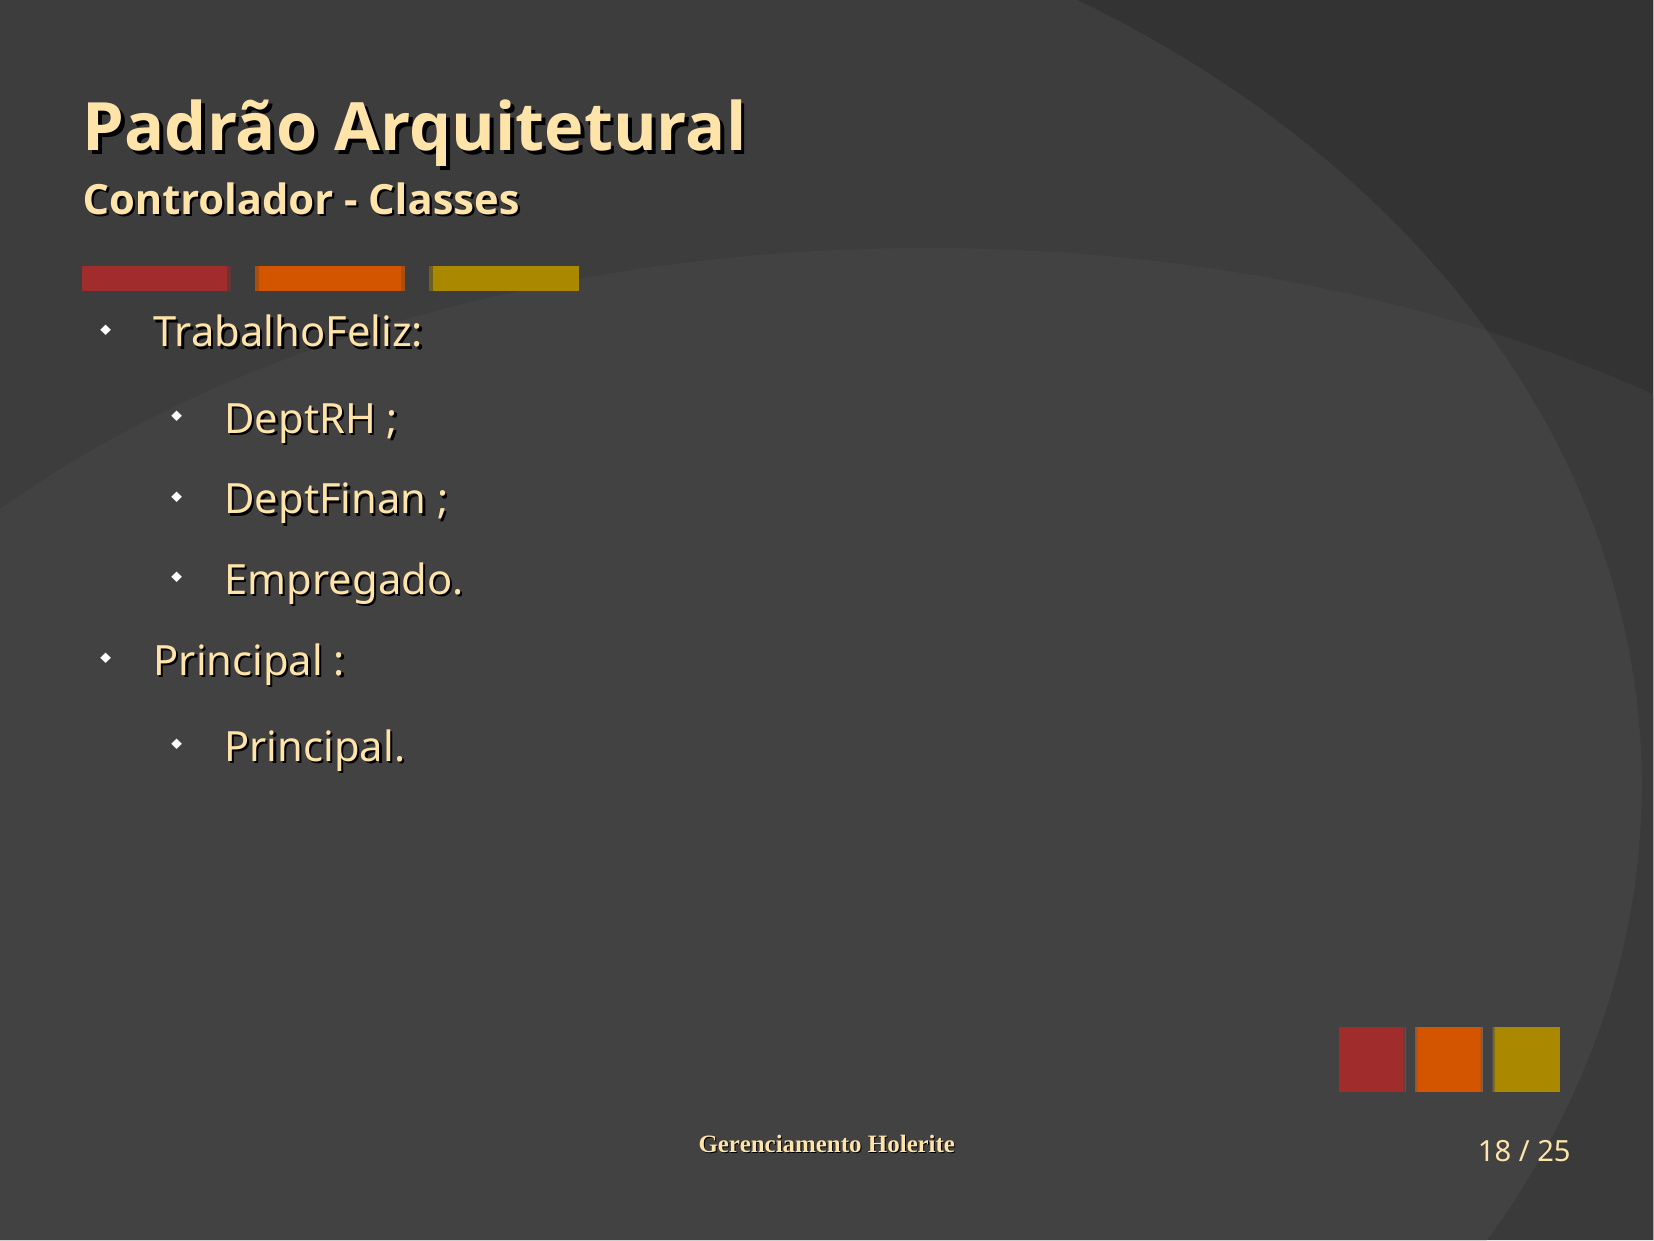

# Padrão Arquitetural Controlador - Classes
TrabalhoFeliz:
DeptRH ;
DeptFinan ;
Empregado.
Principal :
Principal.
18